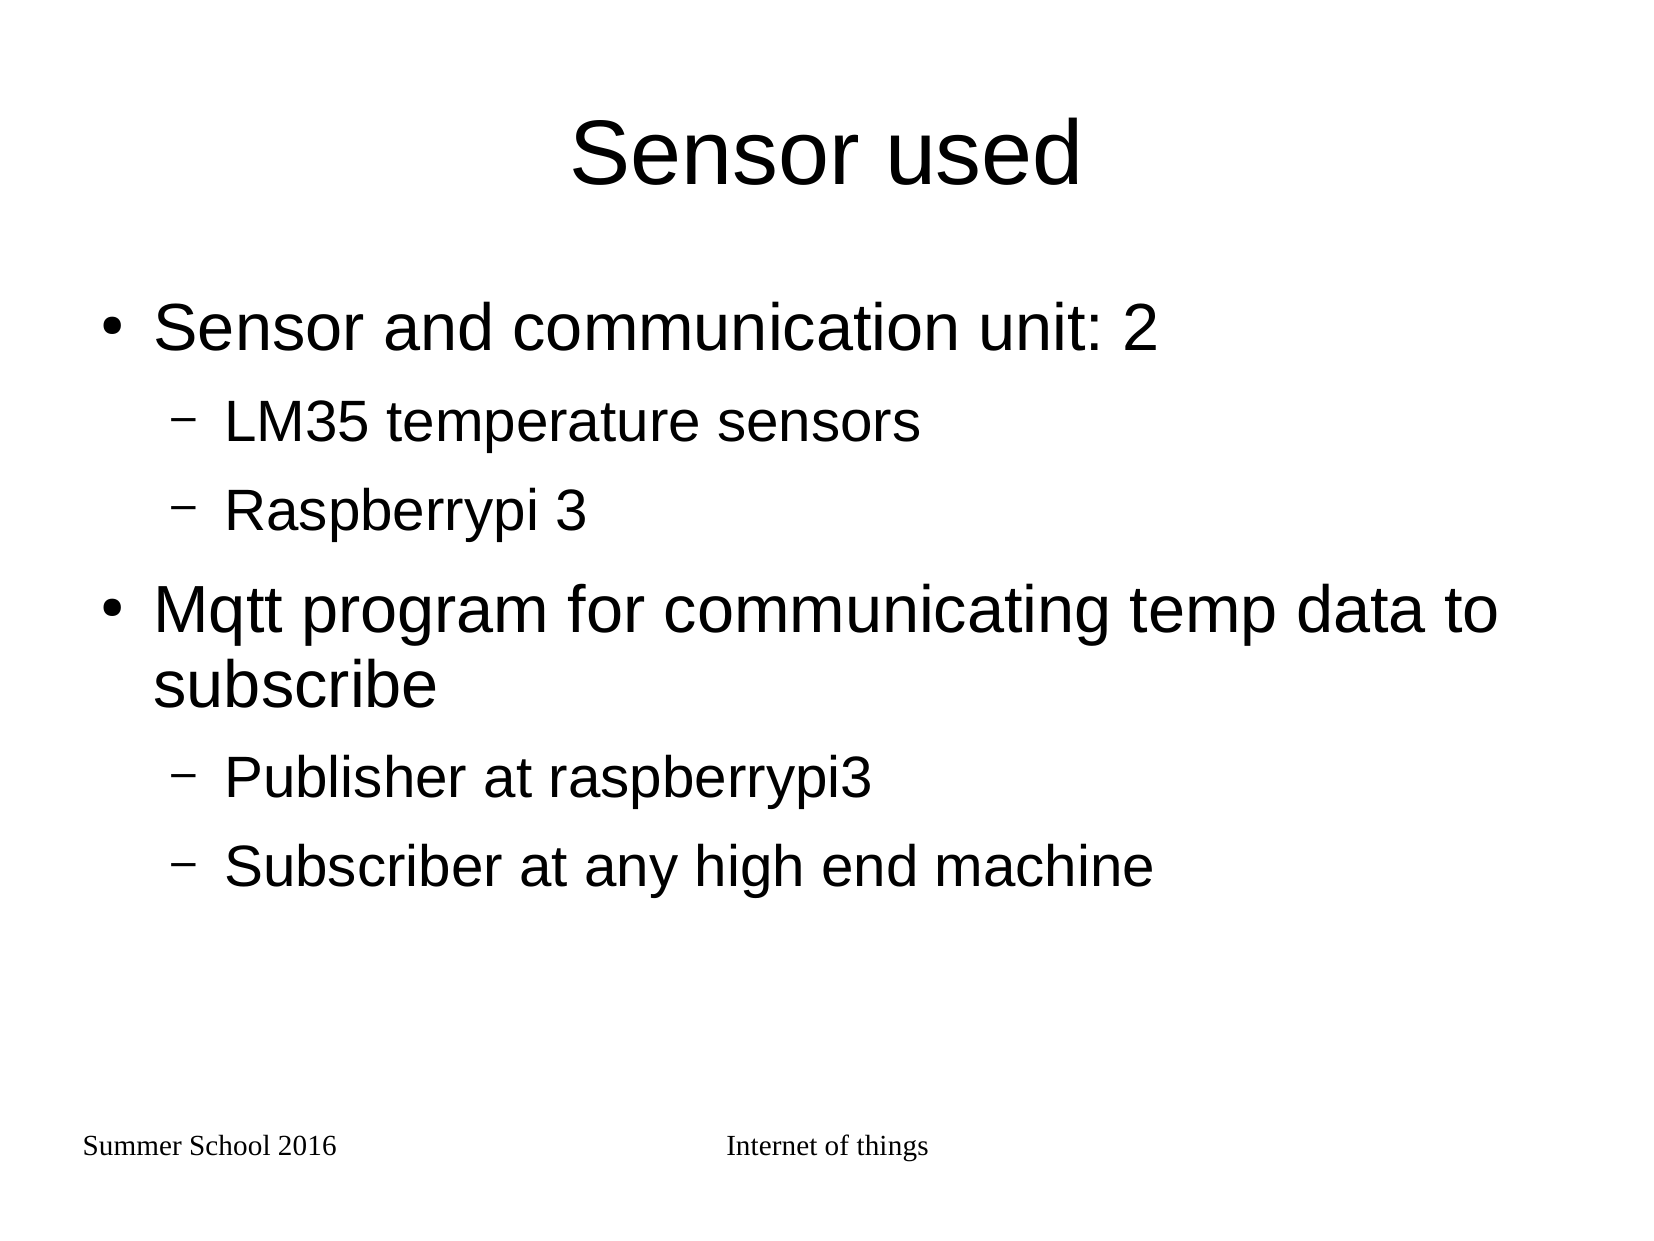

# Sensor used
Sensor and communication unit: 2
LM35 temperature sensors
Raspberrypi 3
Mqtt program for communicating temp data to subscribe
Publisher at raspberrypi3
Subscriber at any high end machine
Summer School 2016
Internet of things